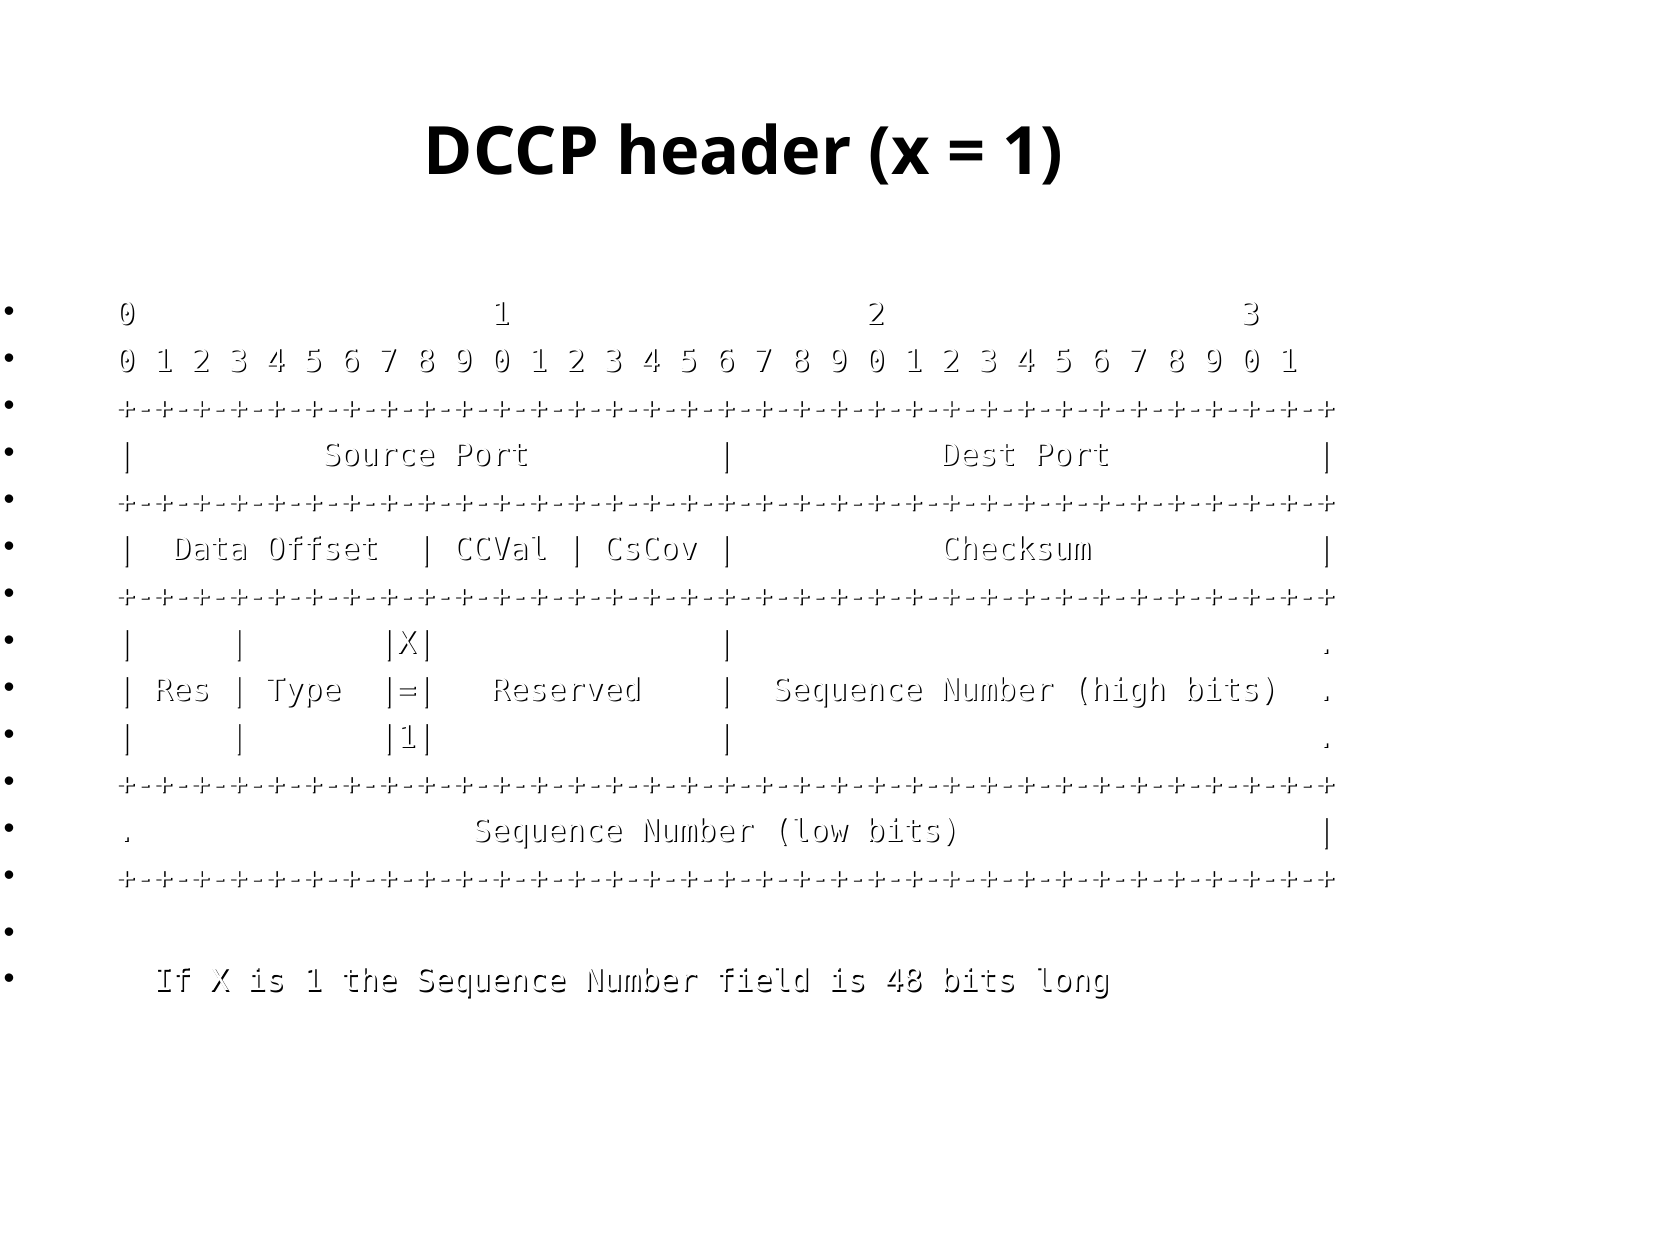

# DCCP header (x = 1)
 0 1 2 3
 0 1 2 3 4 5 6 7 8 9 0 1 2 3 4 5 6 7 8 9 0 1 2 3 4 5 6 7 8 9 0 1
 +-+-+-+-+-+-+-+-+-+-+-+-+-+-+-+-+-+-+-+-+-+-+-+-+-+-+-+-+-+-+-+-+
 | Source Port | Dest Port |
 +-+-+-+-+-+-+-+-+-+-+-+-+-+-+-+-+-+-+-+-+-+-+-+-+-+-+-+-+-+-+-+-+
 | Data Offset | CCVal | CsCov | Checksum |
 +-+-+-+-+-+-+-+-+-+-+-+-+-+-+-+-+-+-+-+-+-+-+-+-+-+-+-+-+-+-+-+-+
 | | |X| | .
 | Res | Type |=| Reserved | Sequence Number (high bits) .
 | | |1| | .
 +-+-+-+-+-+-+-+-+-+-+-+-+-+-+-+-+-+-+-+-+-+-+-+-+-+-+-+-+-+-+-+-+
 . Sequence Number (low bits) |
 +-+-+-+-+-+-+-+-+-+-+-+-+-+-+-+-+-+-+-+-+-+-+-+-+-+-+-+-+-+-+-+-+
	If X is 1 the Sequence Number field is 48 bits long